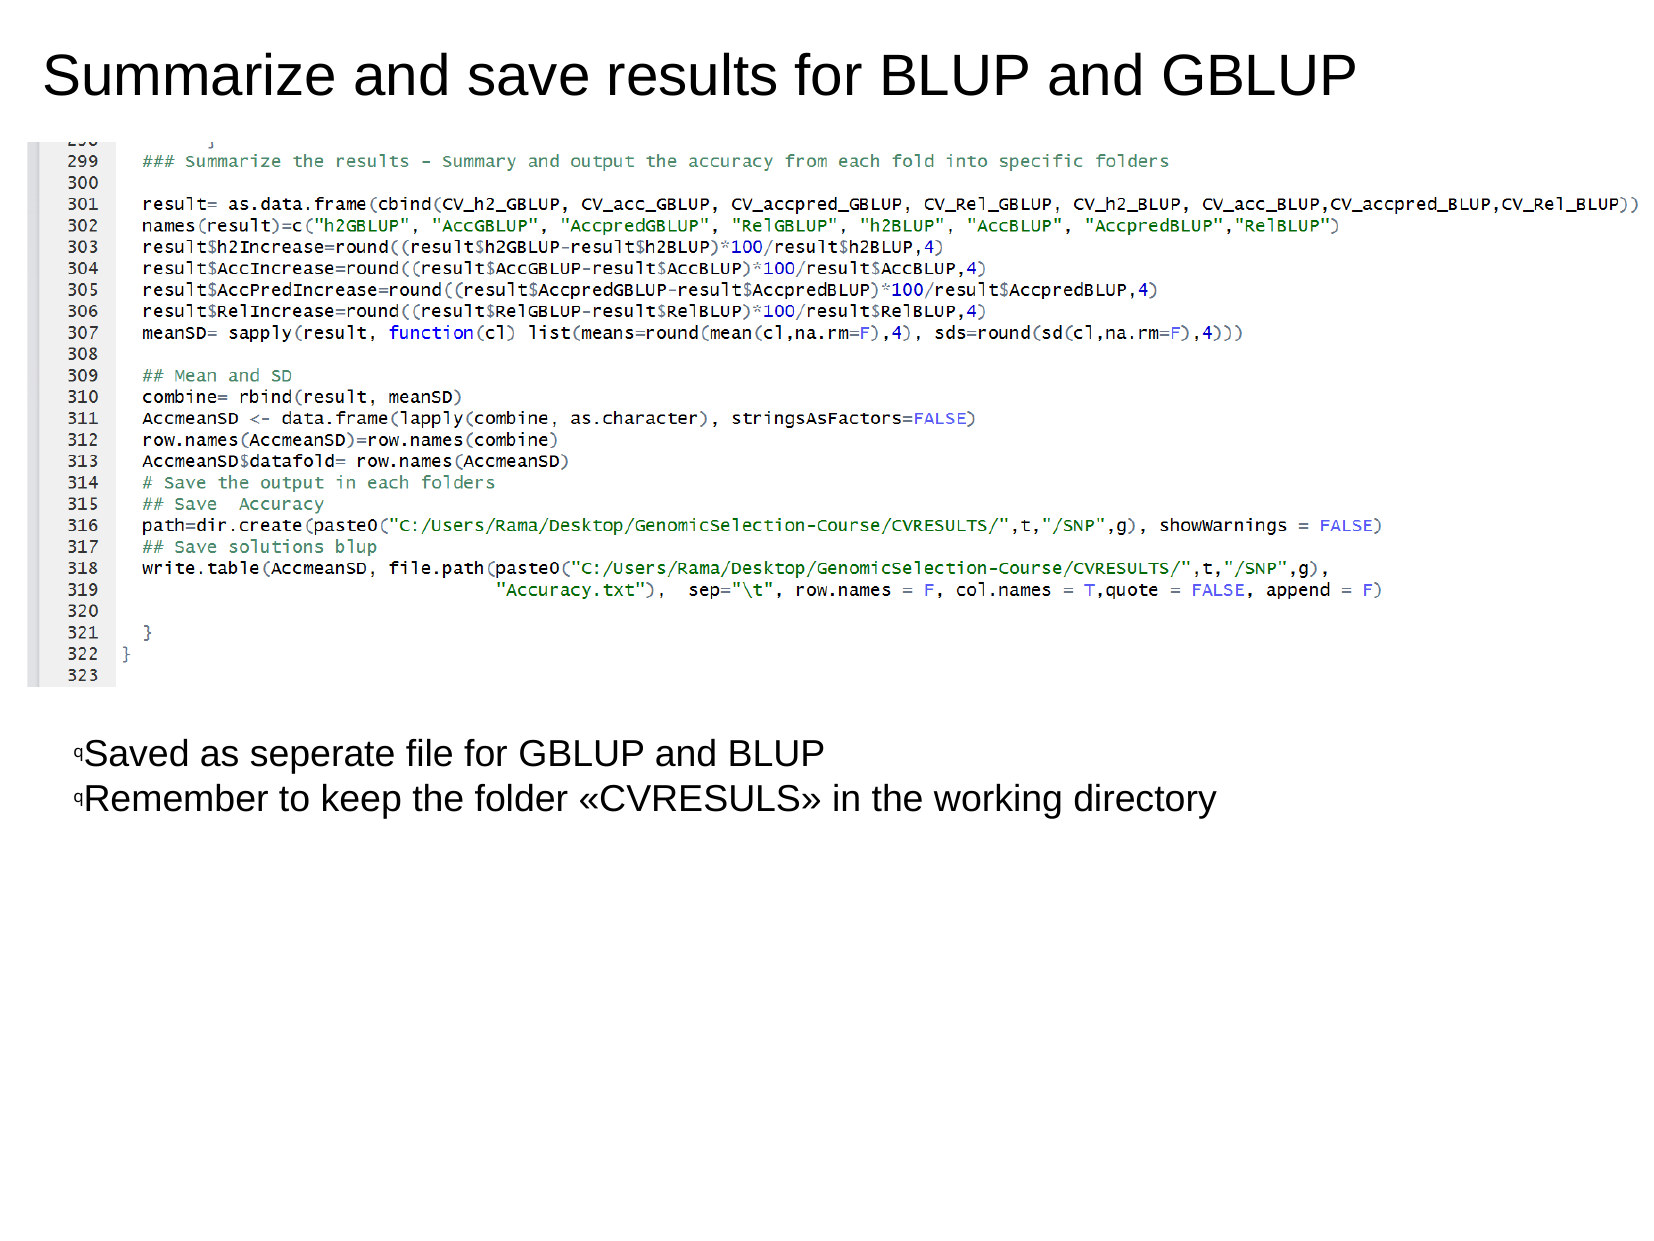

Summarize and save results for BLUP and GBLUP
Saved as seperate file for GBLUP and BLUP
Remember to keep the folder «CVRESULS» in the working directory